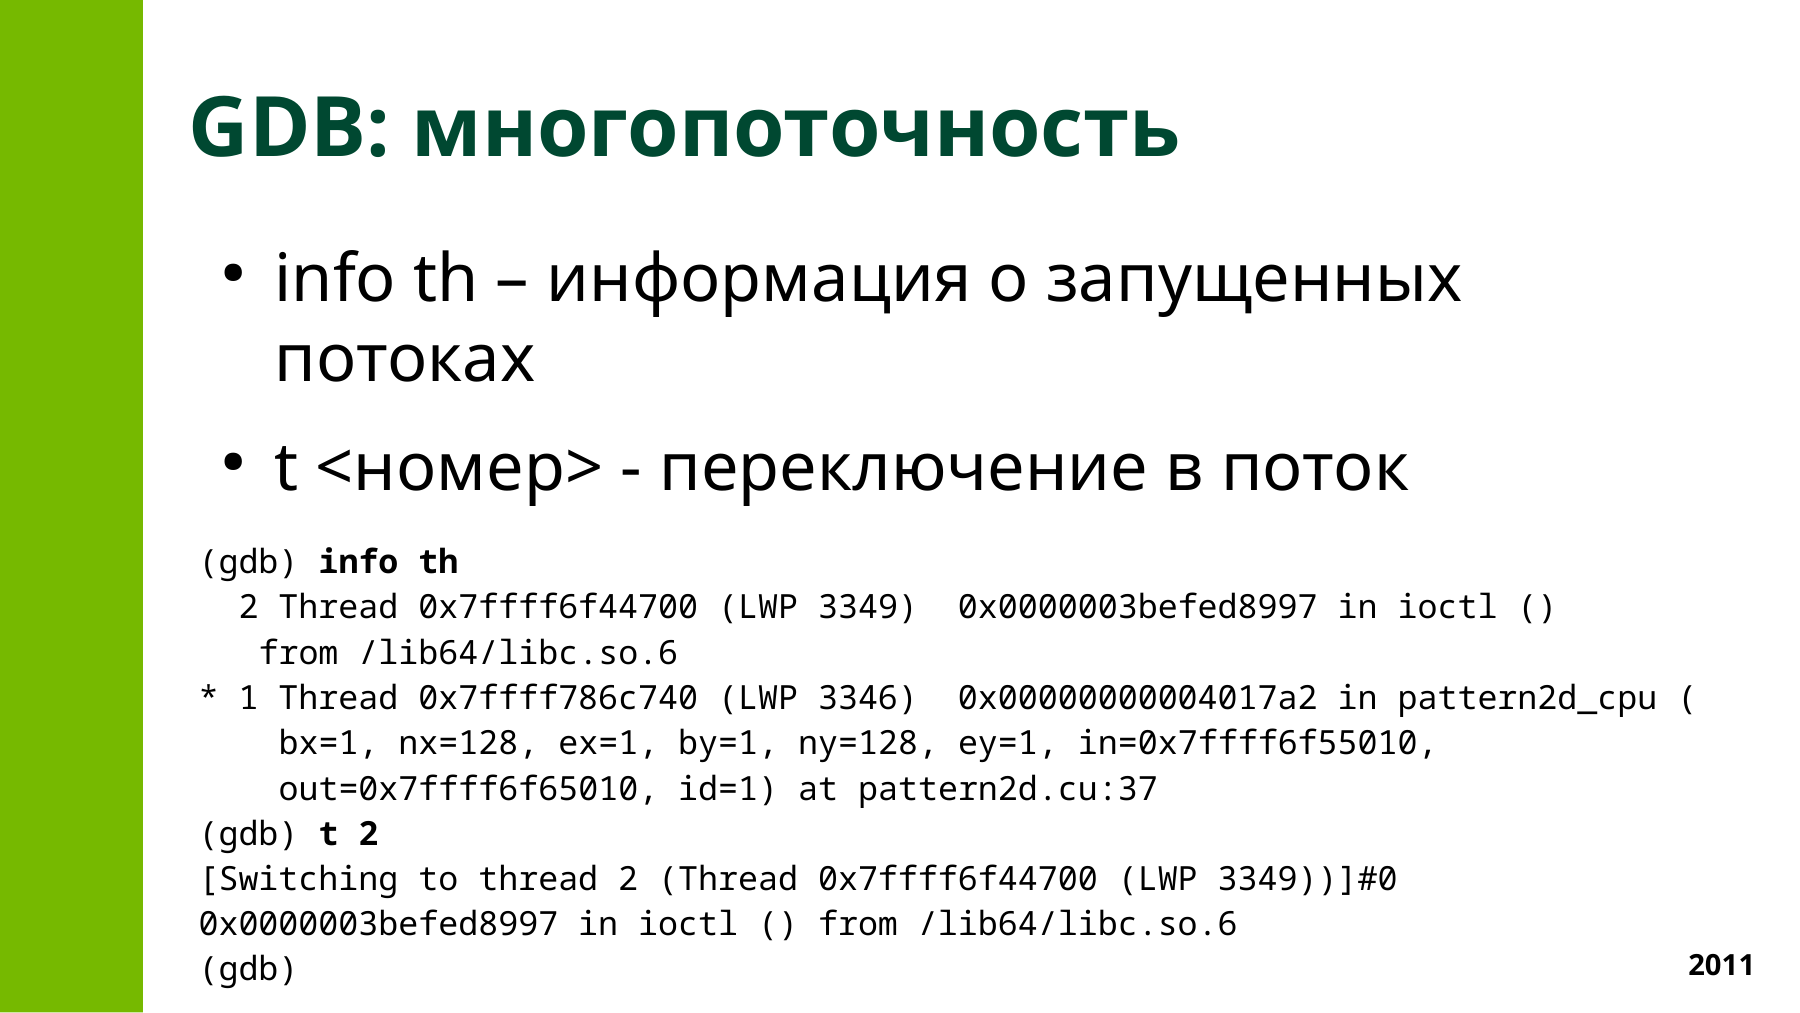

# GDB: многопоточность
info th – информация о запущенных потоках
t <номер> - переключение в поток
(gdb) info th
 2 Thread 0x7ffff6f44700 (LWP 3349) 0x0000003befed8997 in ioctl ()
 from /lib64/libc.so.6
* 1 Thread 0x7ffff786c740 (LWP 3346) 0x00000000004017a2 in pattern2d_cpu (
 bx=1, nx=128, ex=1, by=1, ny=128, ey=1, in=0x7ffff6f55010,
 out=0x7ffff6f65010, id=1) at pattern2d.cu:37
(gdb) t 2
[Switching to thread 2 (Thread 0x7ffff6f44700 (LWP 3349))]#0 0x0000003befed8997 in ioctl () from /lib64/libc.so.6
(gdb)